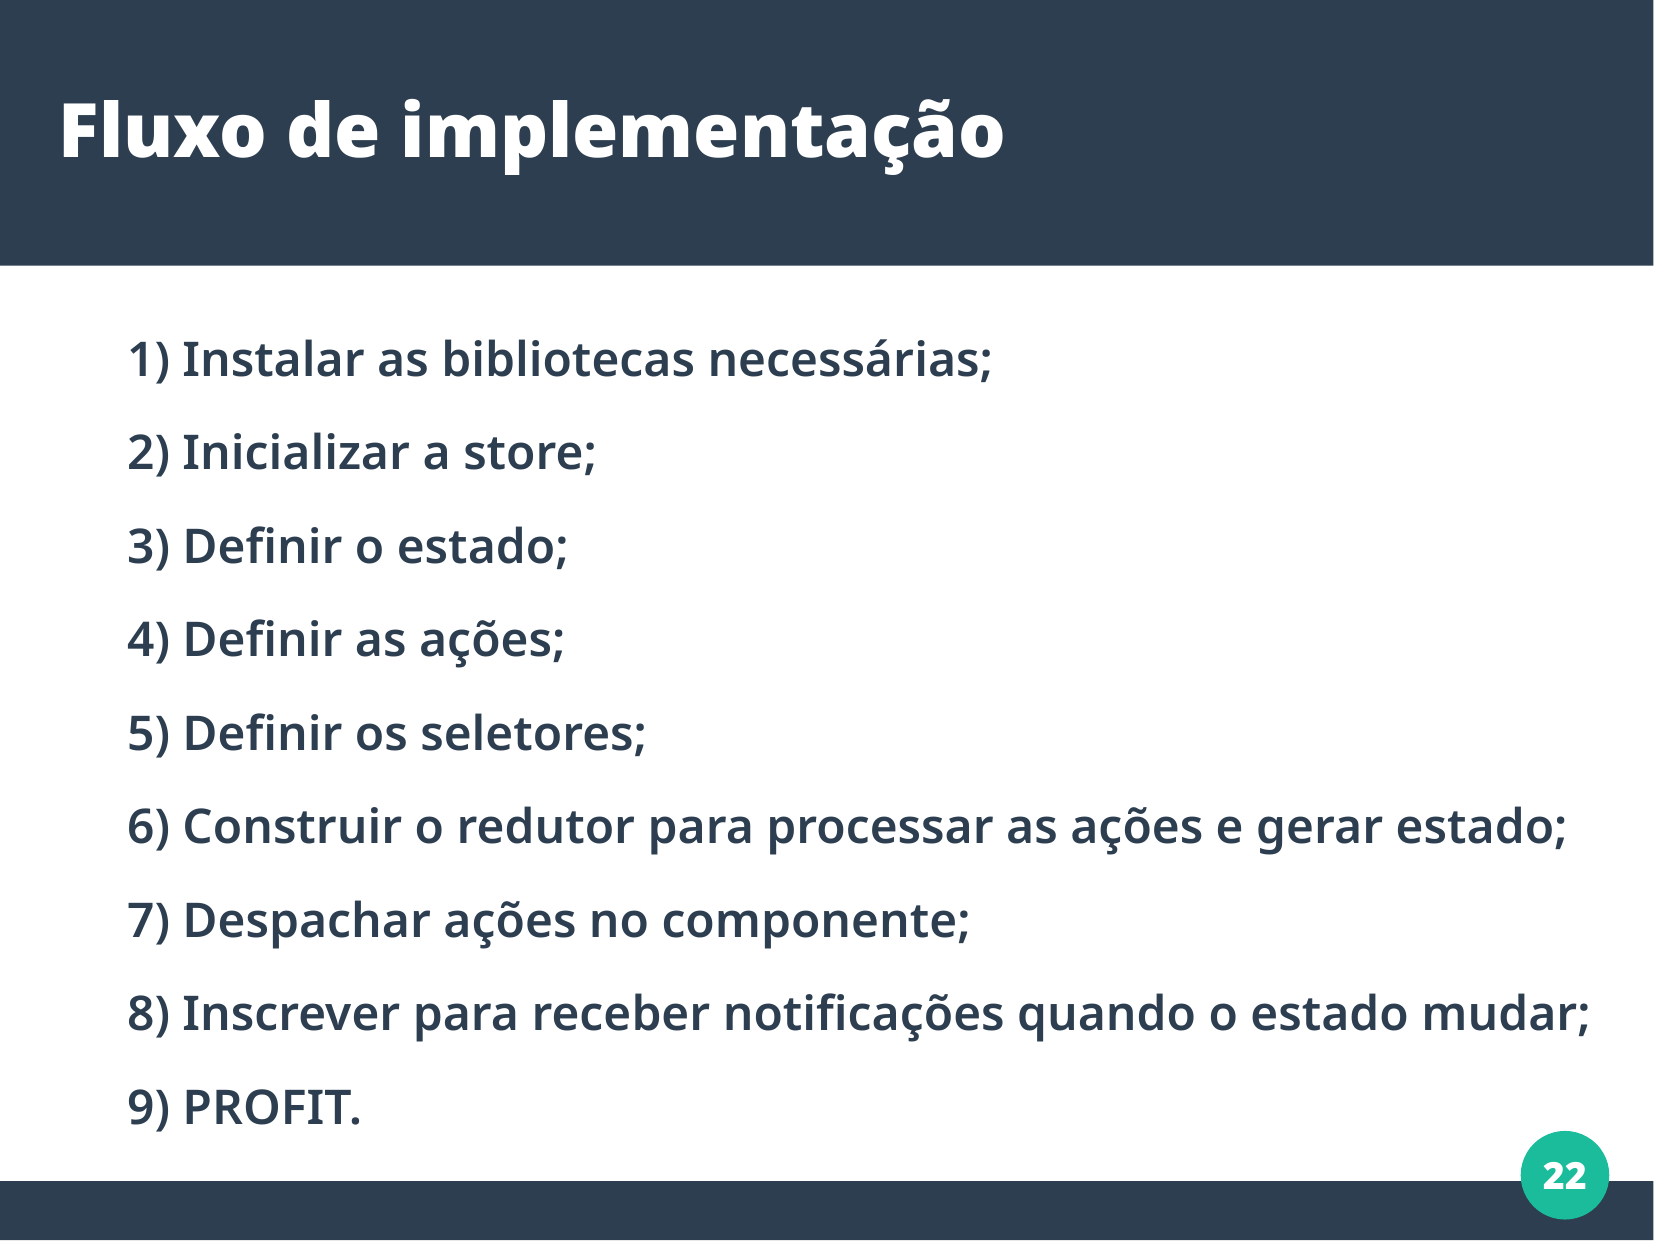

# Fluxo de implementação
1) Instalar as bibliotecas necessárias;
2) Inicializar a store;
3) Definir o estado;
4) Definir as ações;
5) Definir os seletores;
6) Construir o redutor para processar as ações e gerar estado;
7) Despachar ações no componente;
8) Inscrever para receber notificações quando o estado mudar;
9) PROFIT.
22